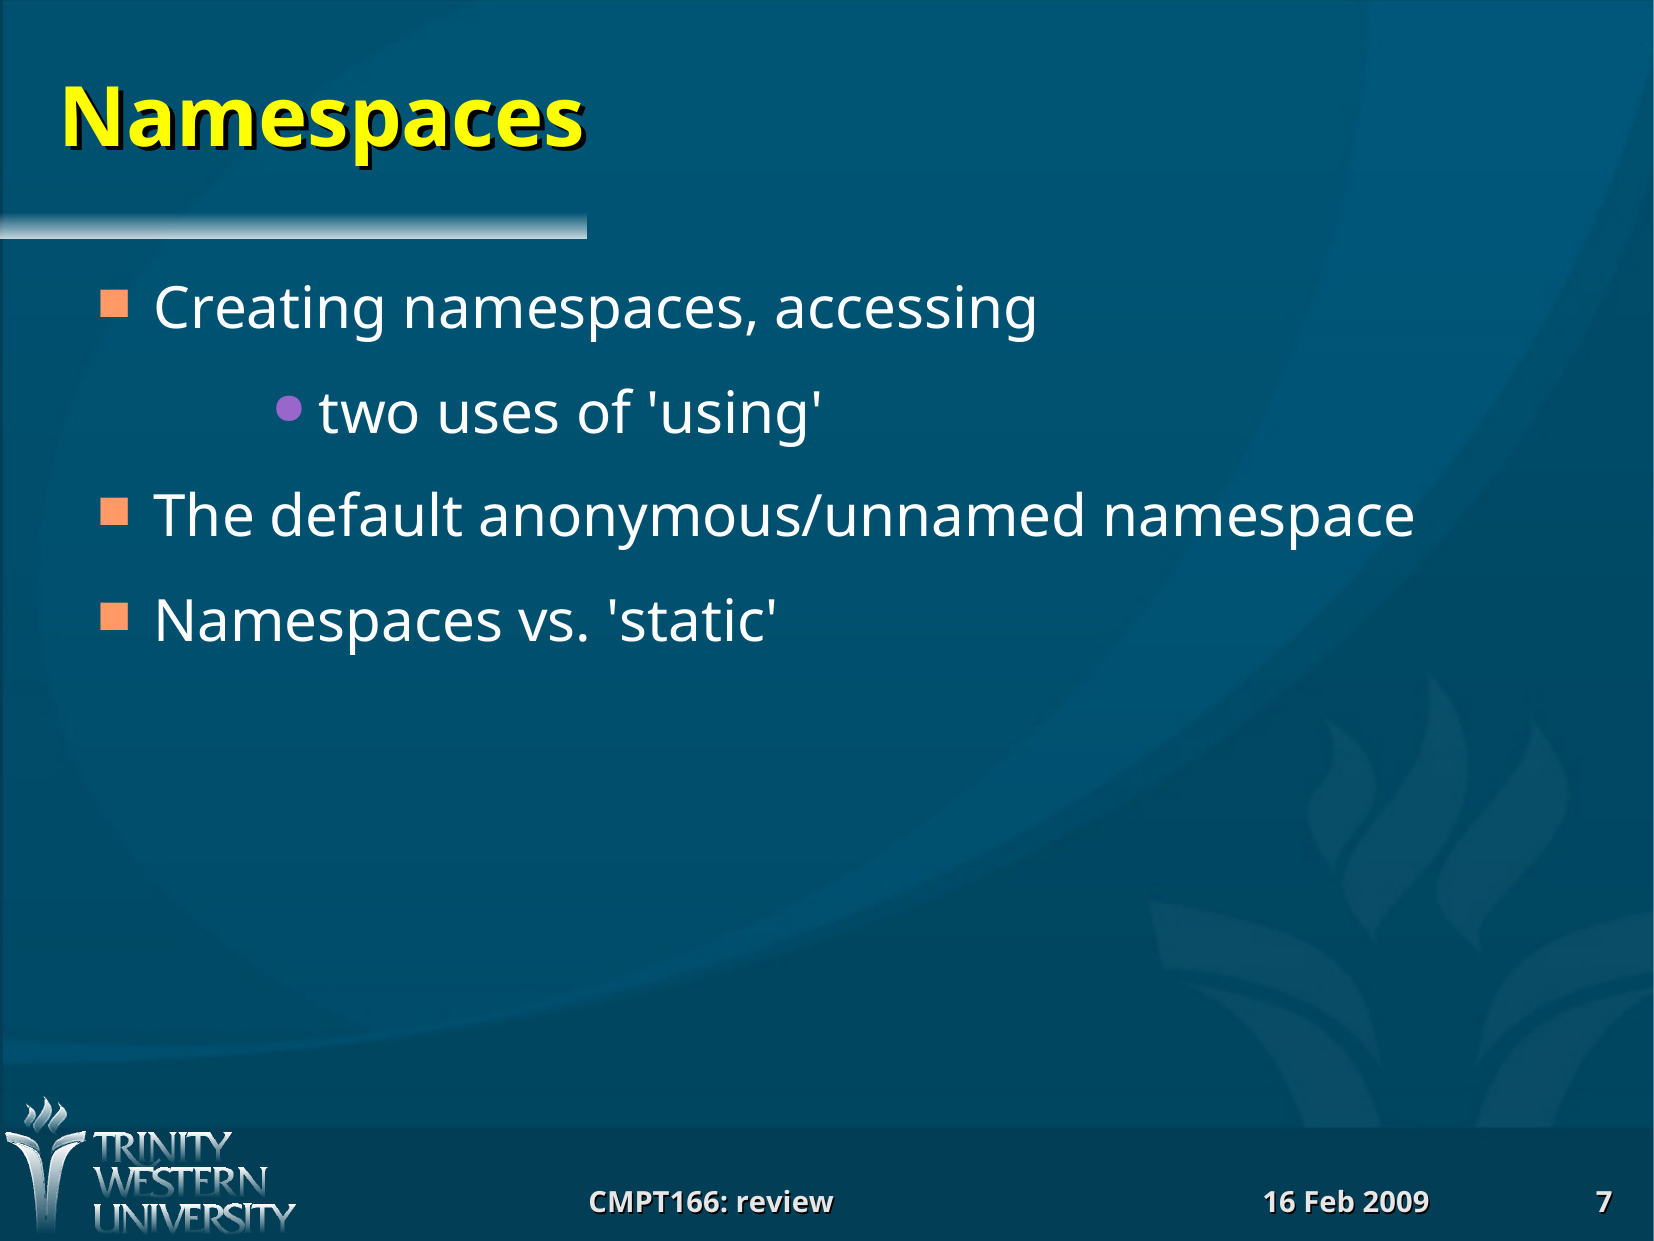

# Namespaces
Creating namespaces, accessing
two uses of 'using'
The default anonymous/unnamed namespace
Namespaces vs. 'static'
CMPT166: review
16 Feb 2009
7